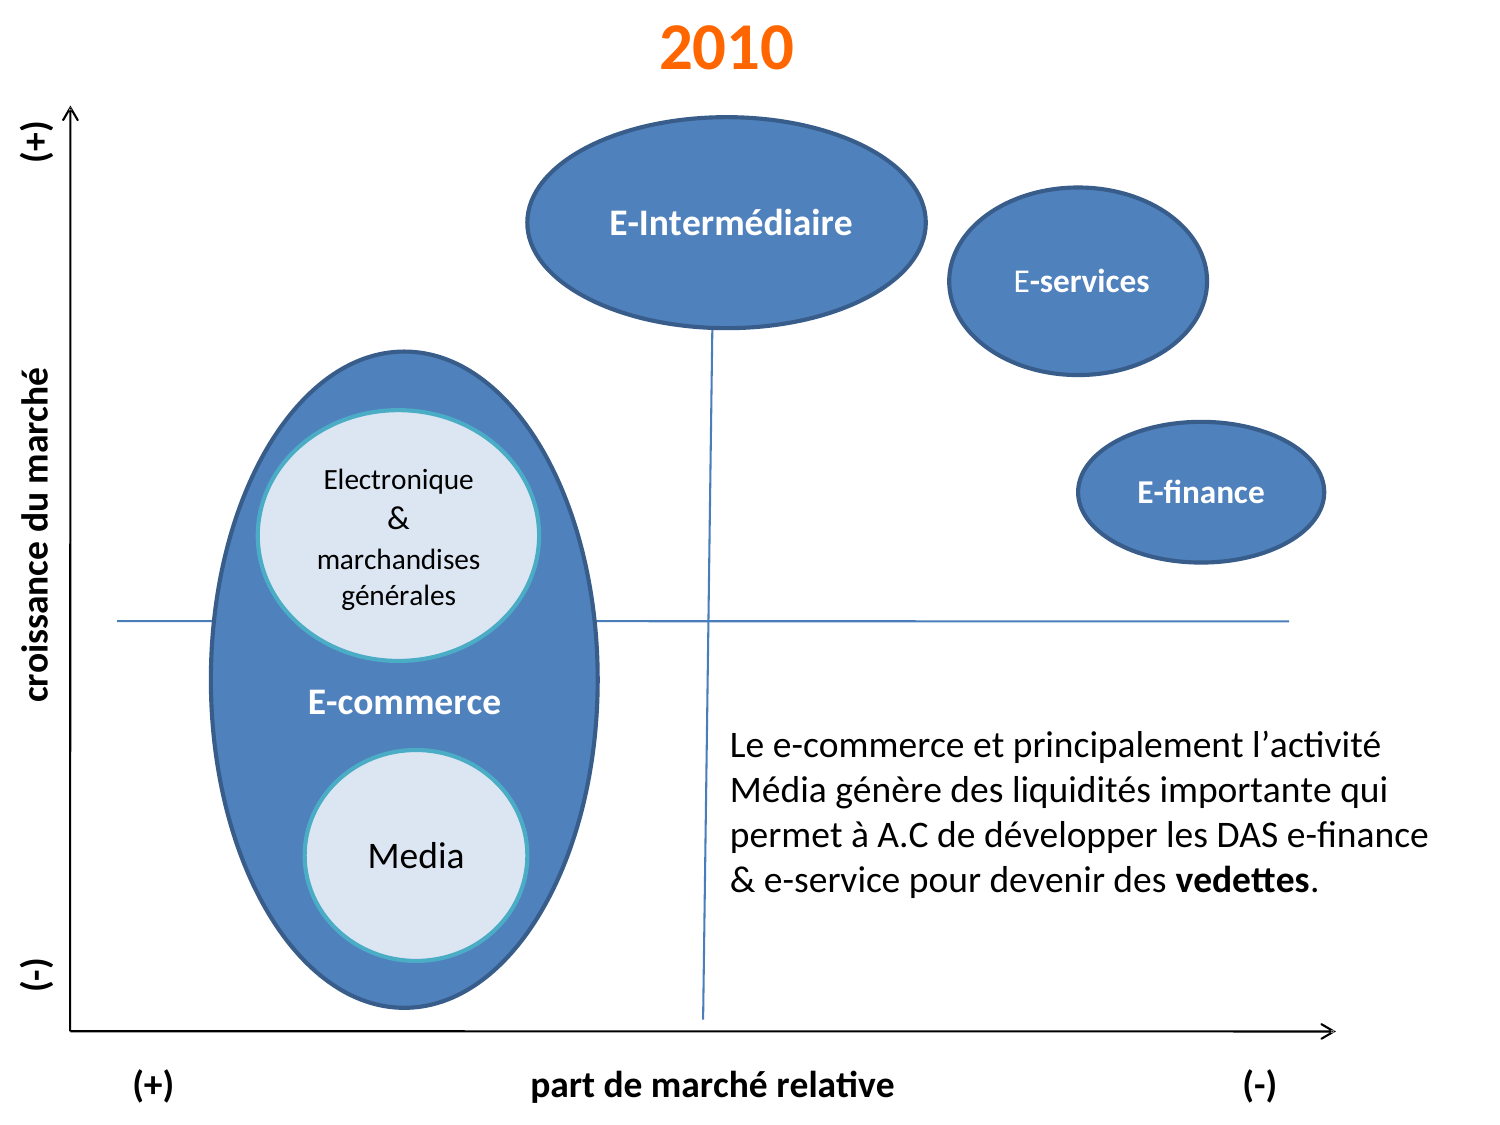

2010
E-Intermédiaire
E-services
Electronique
E-finance
&
(-) croissance du marché (+)
marchandises
générales
E-commerce
Le e-commerce et principalement l’activité
Me
Média génère des liquidités importante qui
dia
permet à A.C de développer les DAS e-finance
Media
& e-service pour devenir des vedettes.
(+) part de marché relative (-)